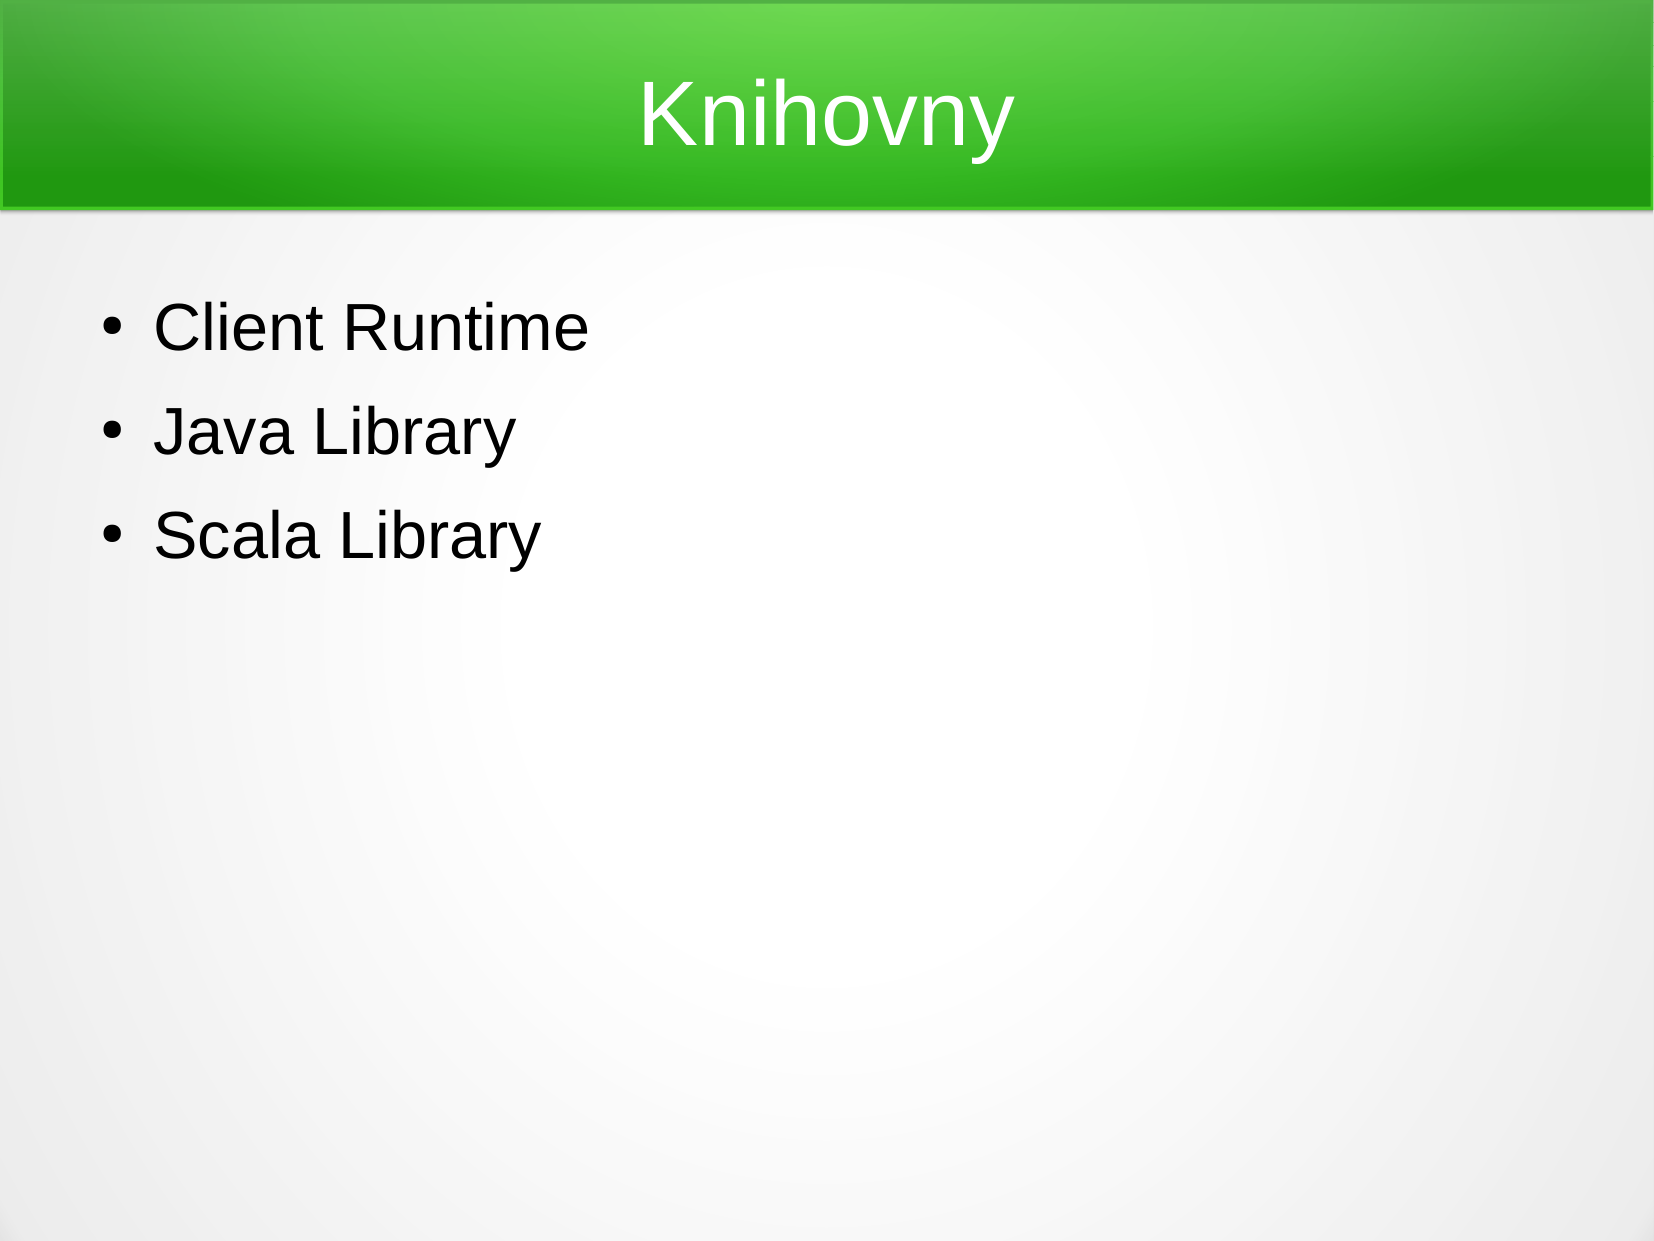

# Knihovny
Client Runtime
Java Library
Scala Library